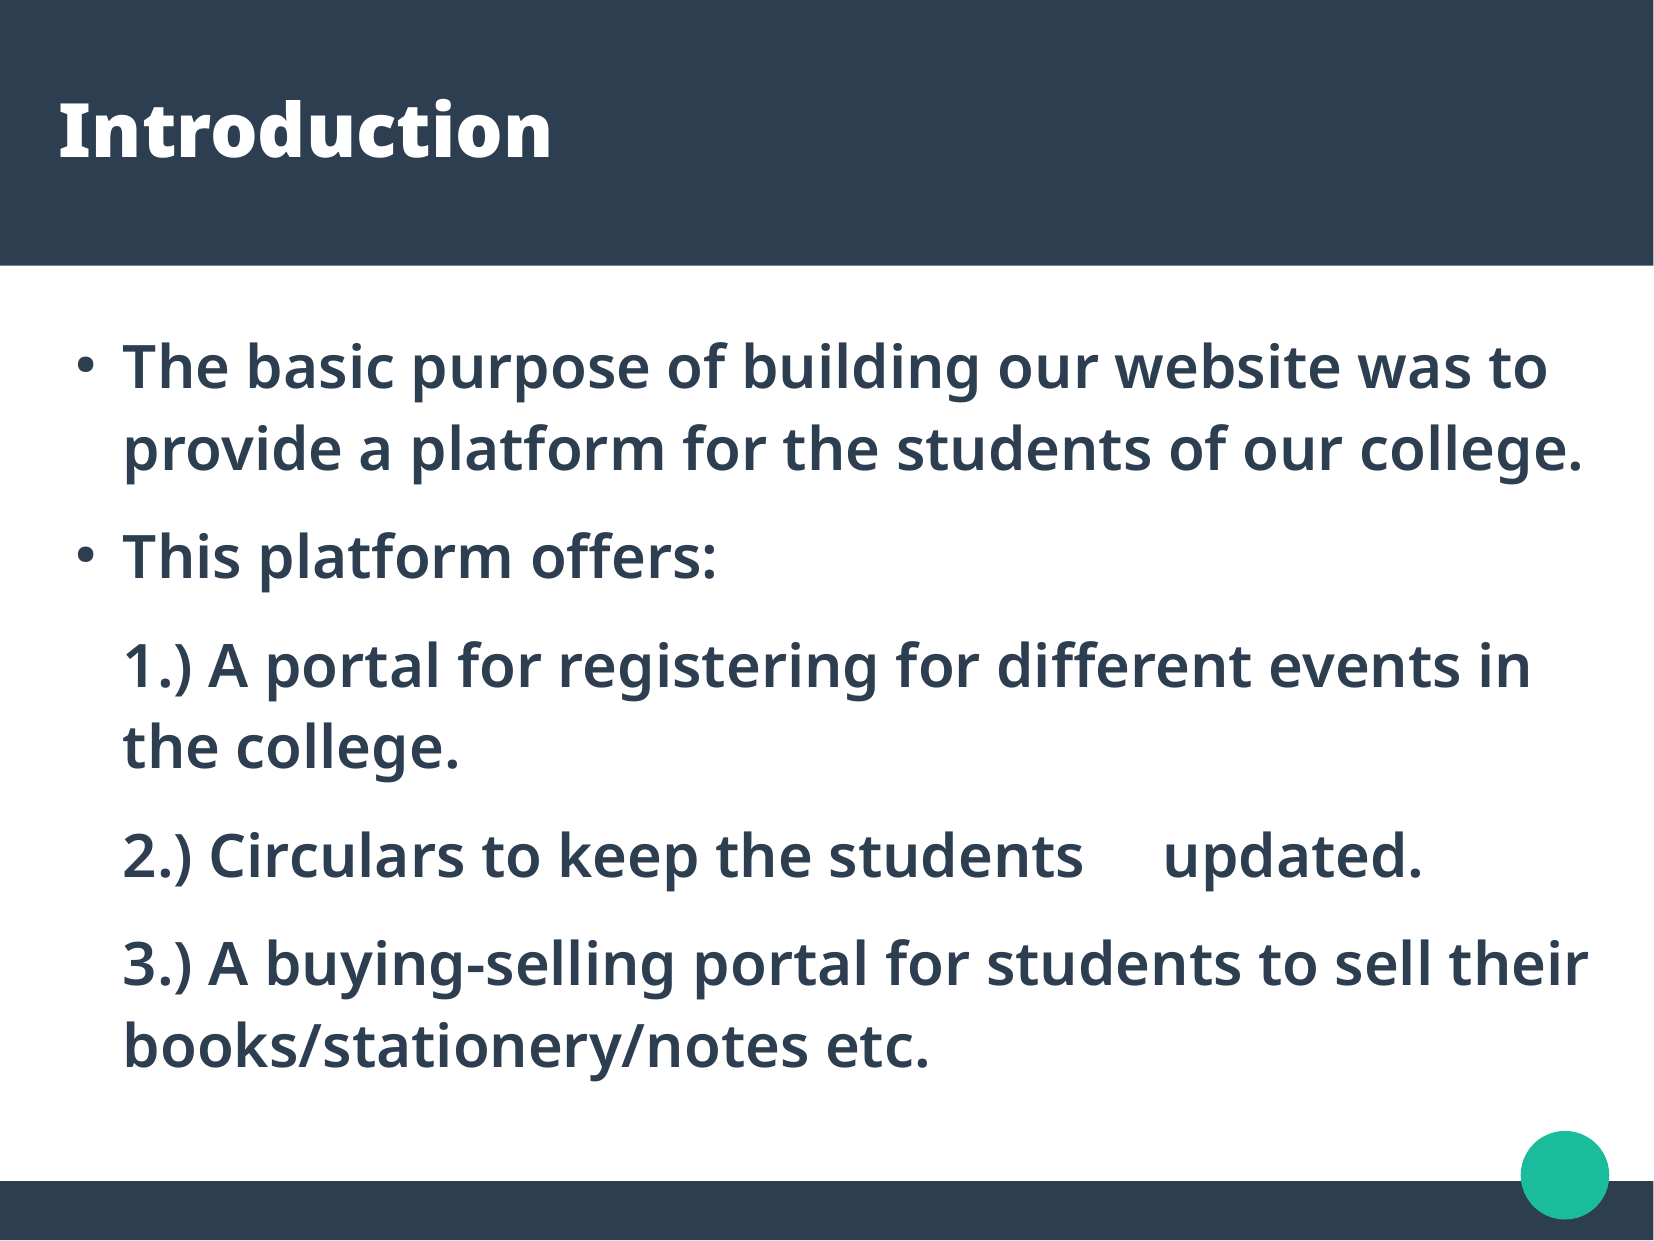

# Introduction
The basic purpose of building our website was to provide a platform for the students of our college.
This platform offers:
1.) A portal for registering for different events in the college.
2.) Circulars to keep the students updated.
3.) A buying-selling portal for students to sell their books/stationery/notes etc.